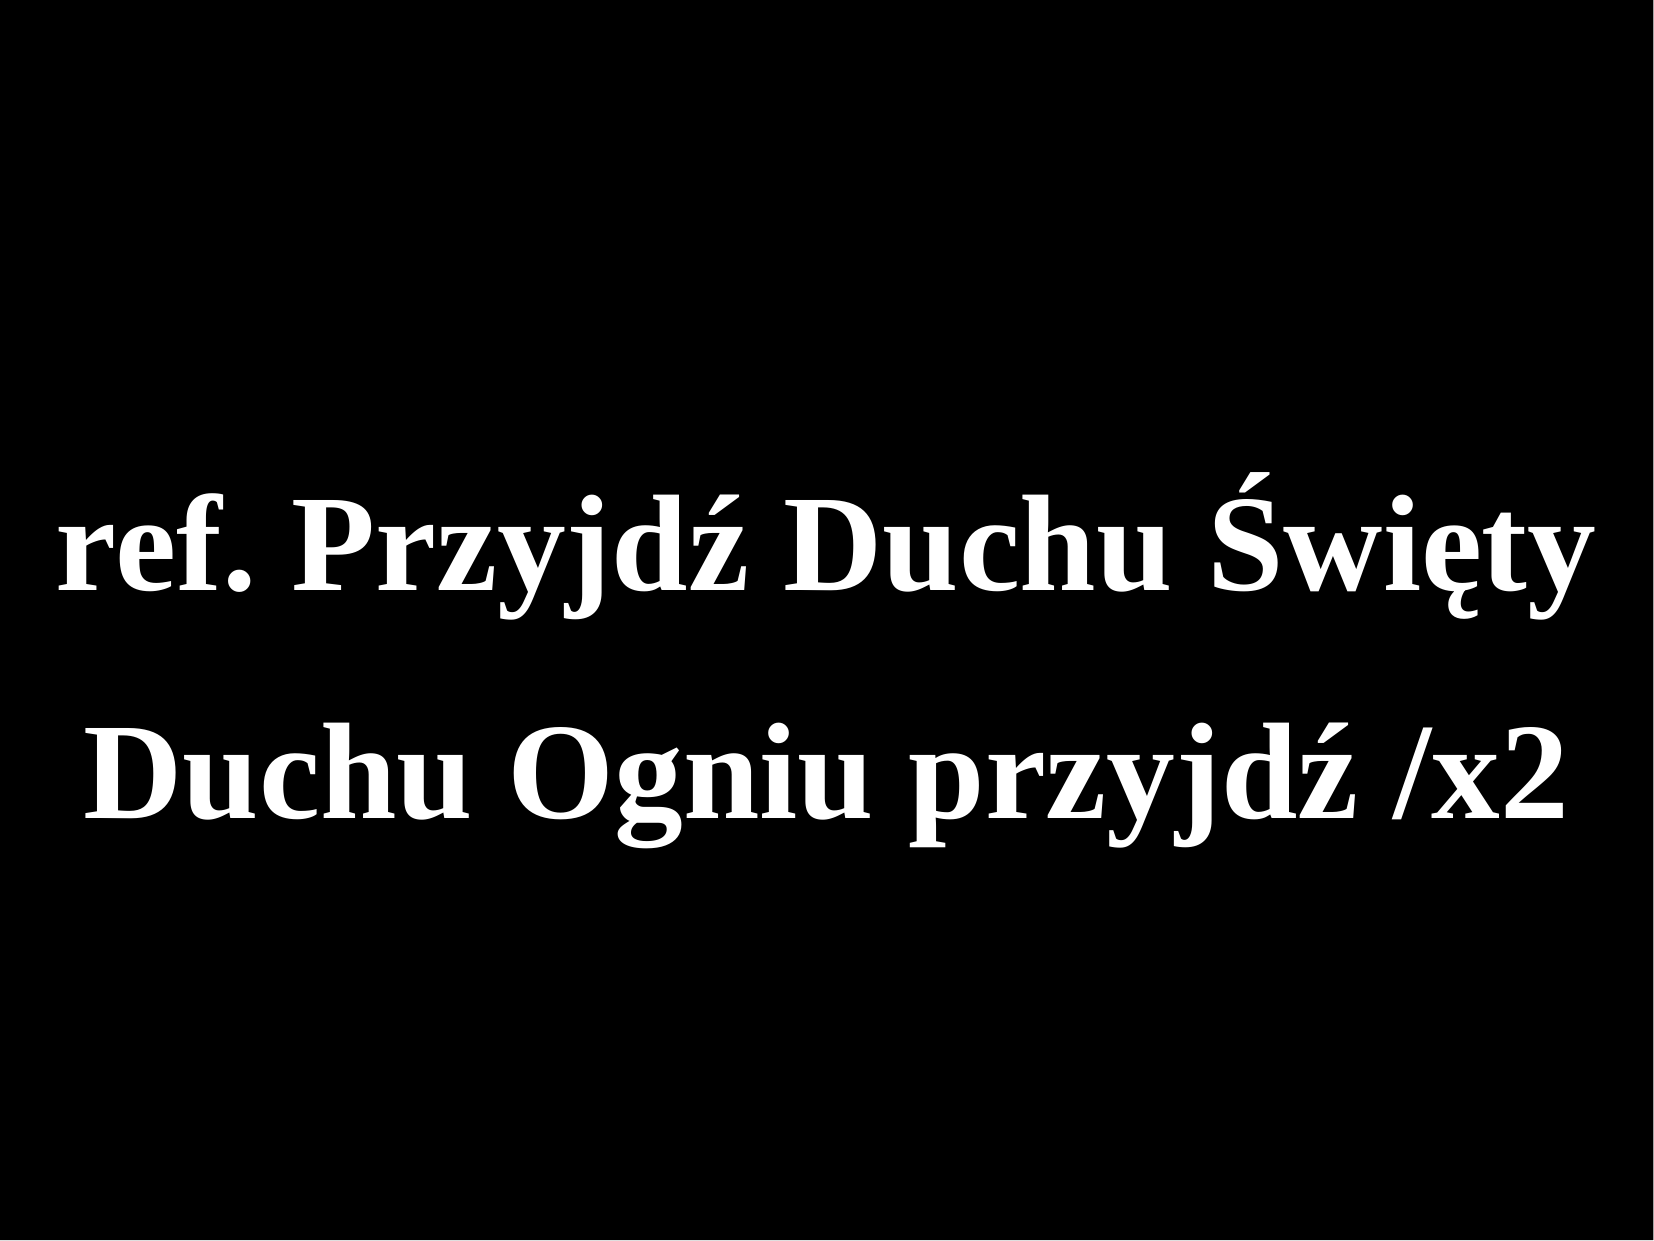

# ref. Przyjdź Duchu Święty Duchu Ogniu przyjdź /x2